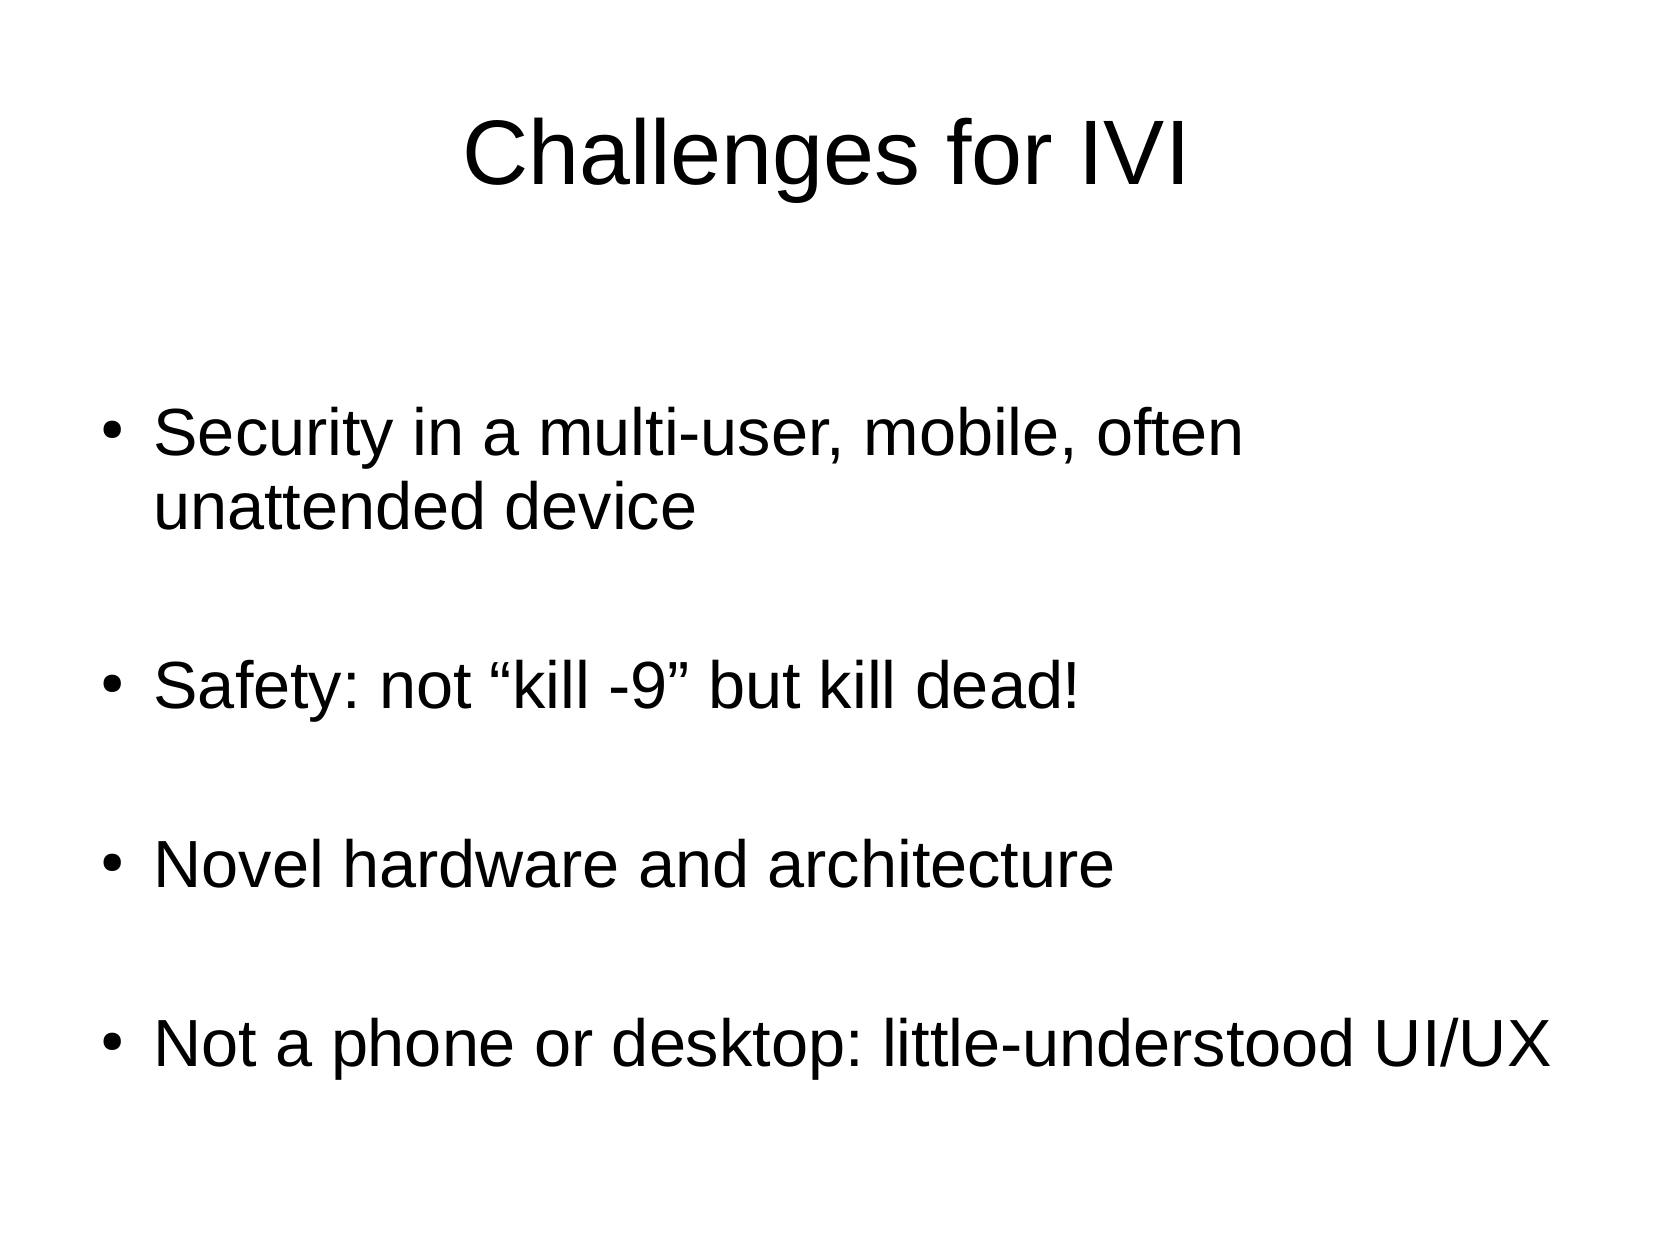

# Challenges for IVI
Security in a multi-user, mobile, often unattended device
Safety: not “kill -9” but kill dead!
Novel hardware and architecture
Not a phone or desktop: little-understood UI/UX